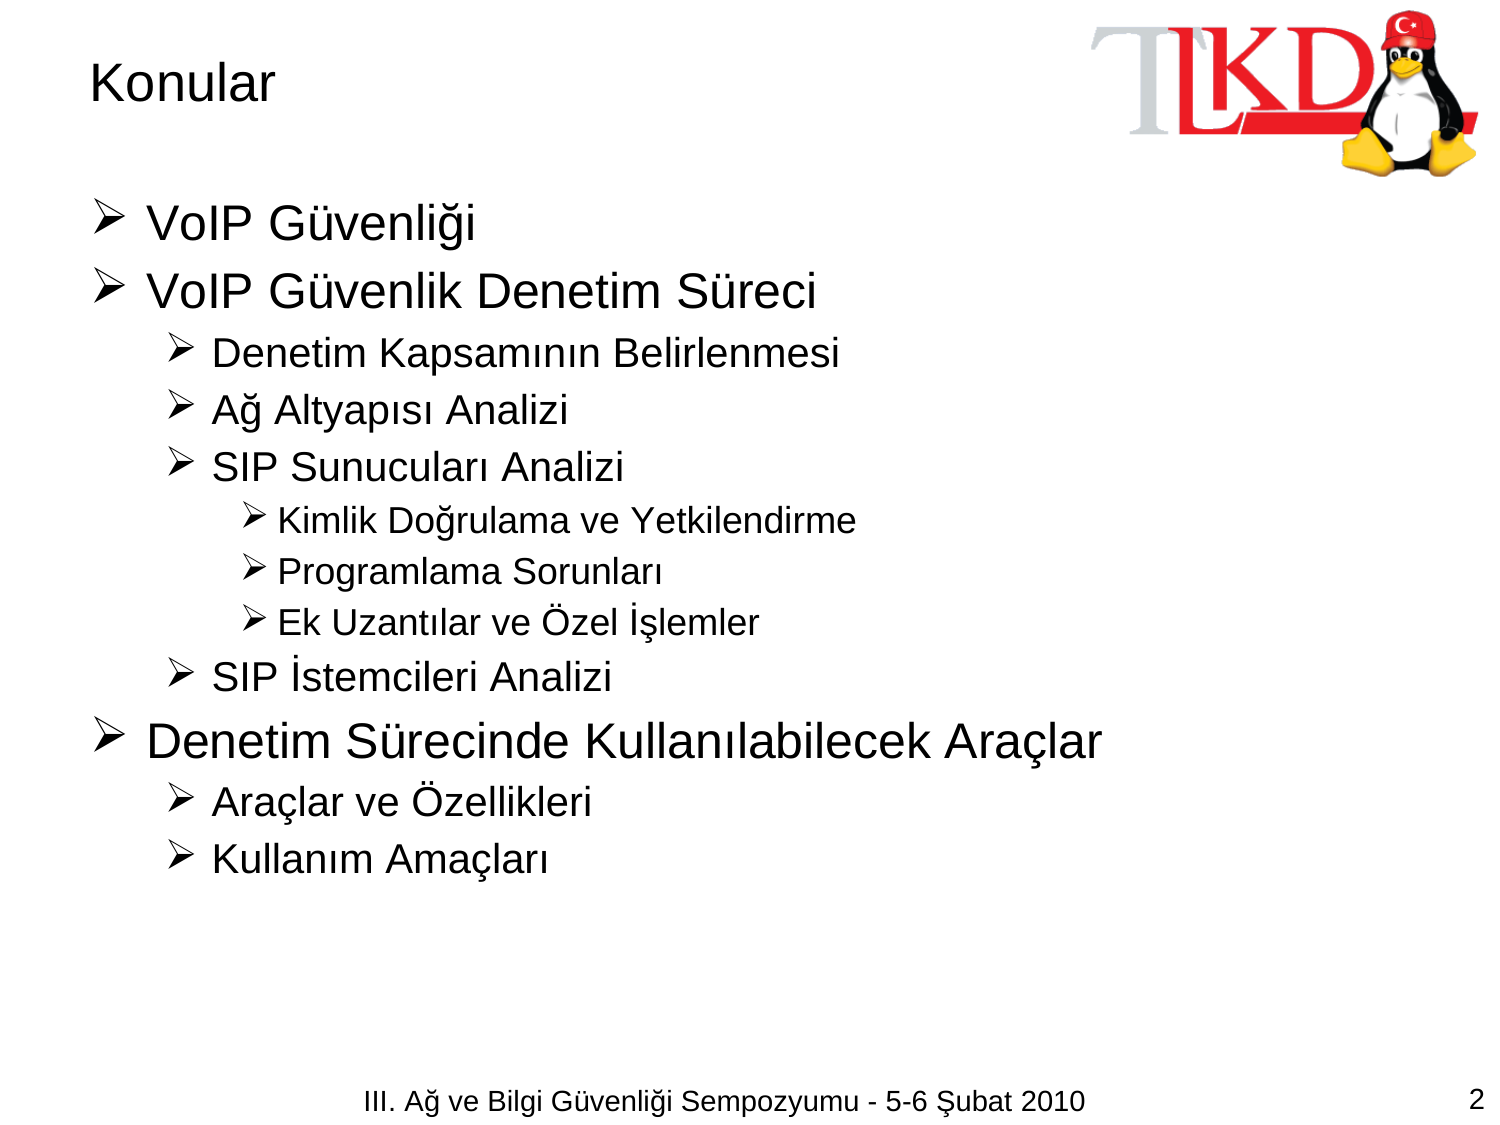

# Konular
VoIP Güvenliği
VoIP Güvenlik Denetim Süreci
Denetim Kapsamının Belirlenmesi
Ağ Altyapısı Analizi
SIP Sunucuları Analizi
Kimlik Doğrulama ve Yetkilendirme
Programlama Sorunları
Ek Uzantılar ve Özel İşlemler
SIP İstemcileri Analizi
Denetim Sürecinde Kullanılabilecek Araçlar
Araçlar ve Özellikleri
Kullanım Amaçları
2